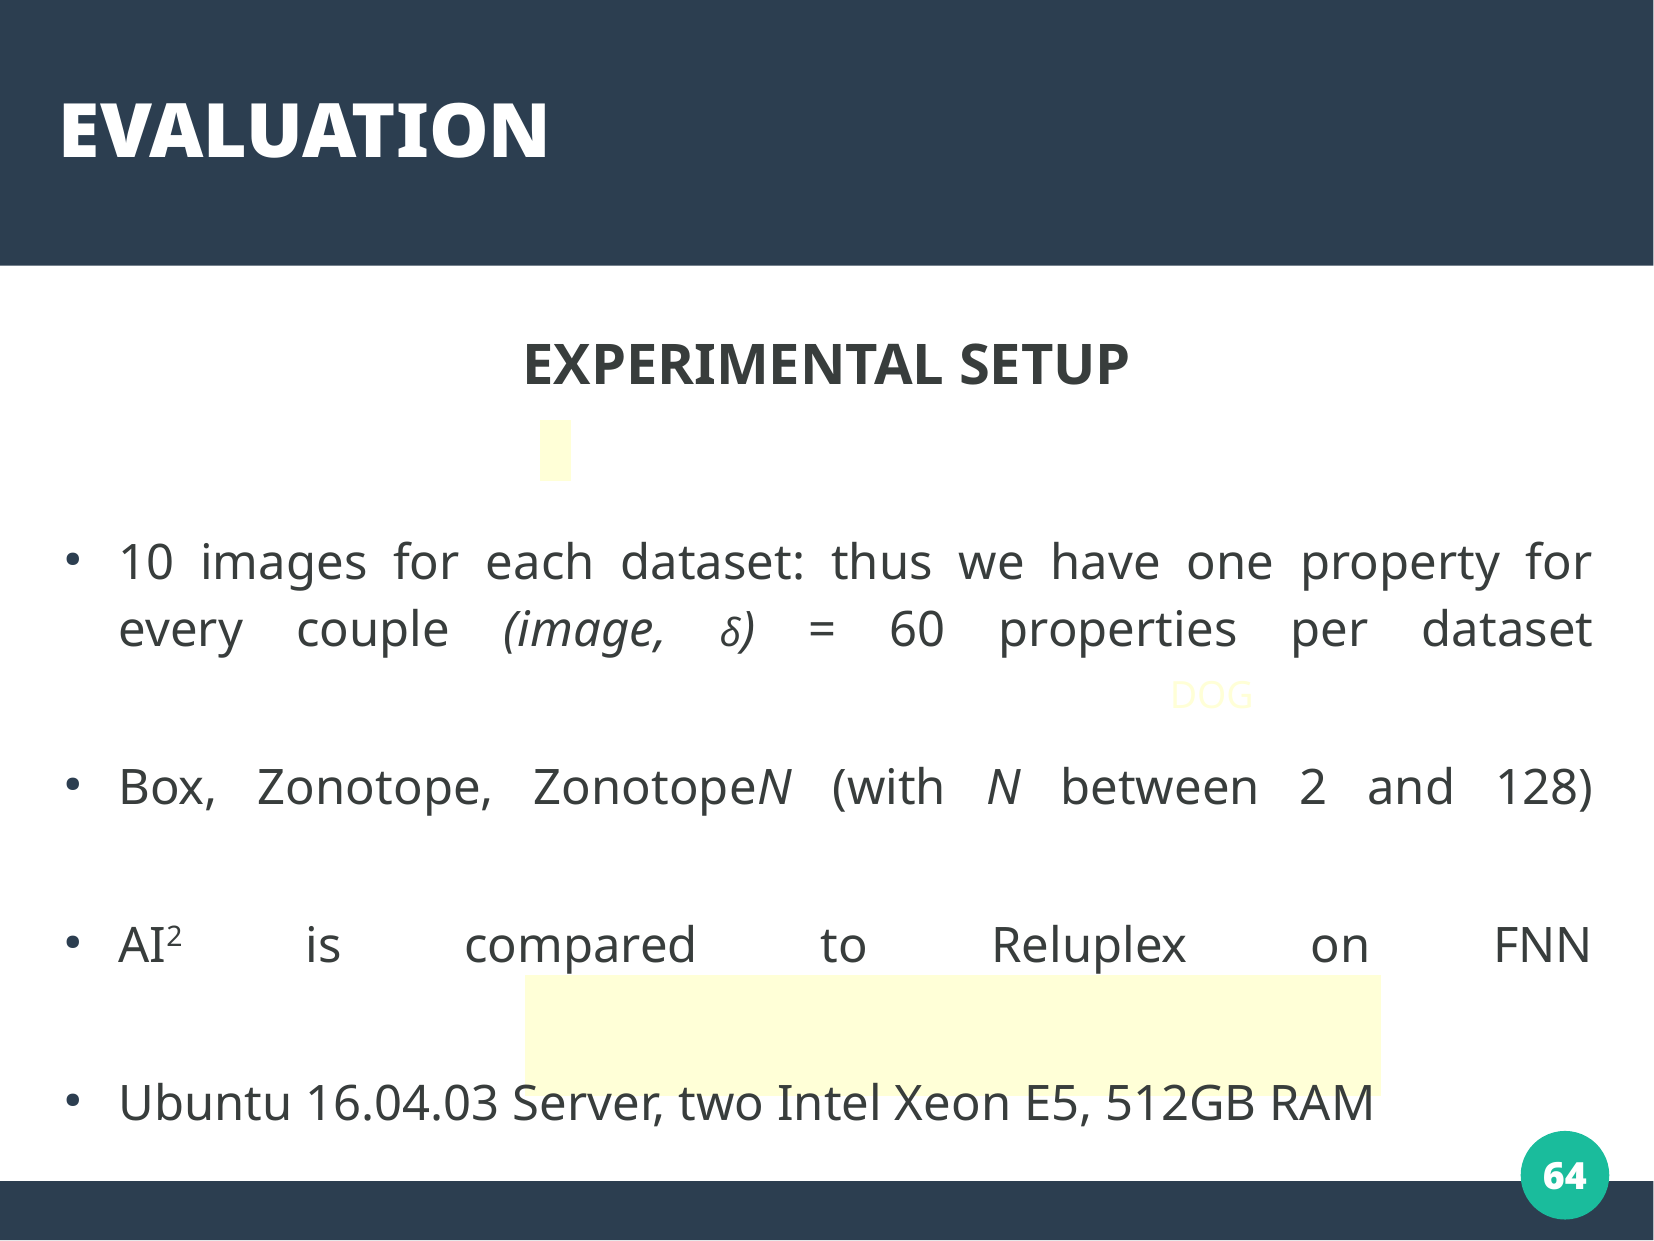

# EVALUATION
EXPERIMENTAL SETUP
10 images for each dataset: thus we have one property for every couple (image, δ) = 60 properties per dataset
Box, Zonotope, ZonotopeN (with N between 2 and 128)
AI2 is compared to Reluplex on FNN
Ubuntu 16.04.03 Server, two Intel Xeon E5, 512GB RAM
DOG
64